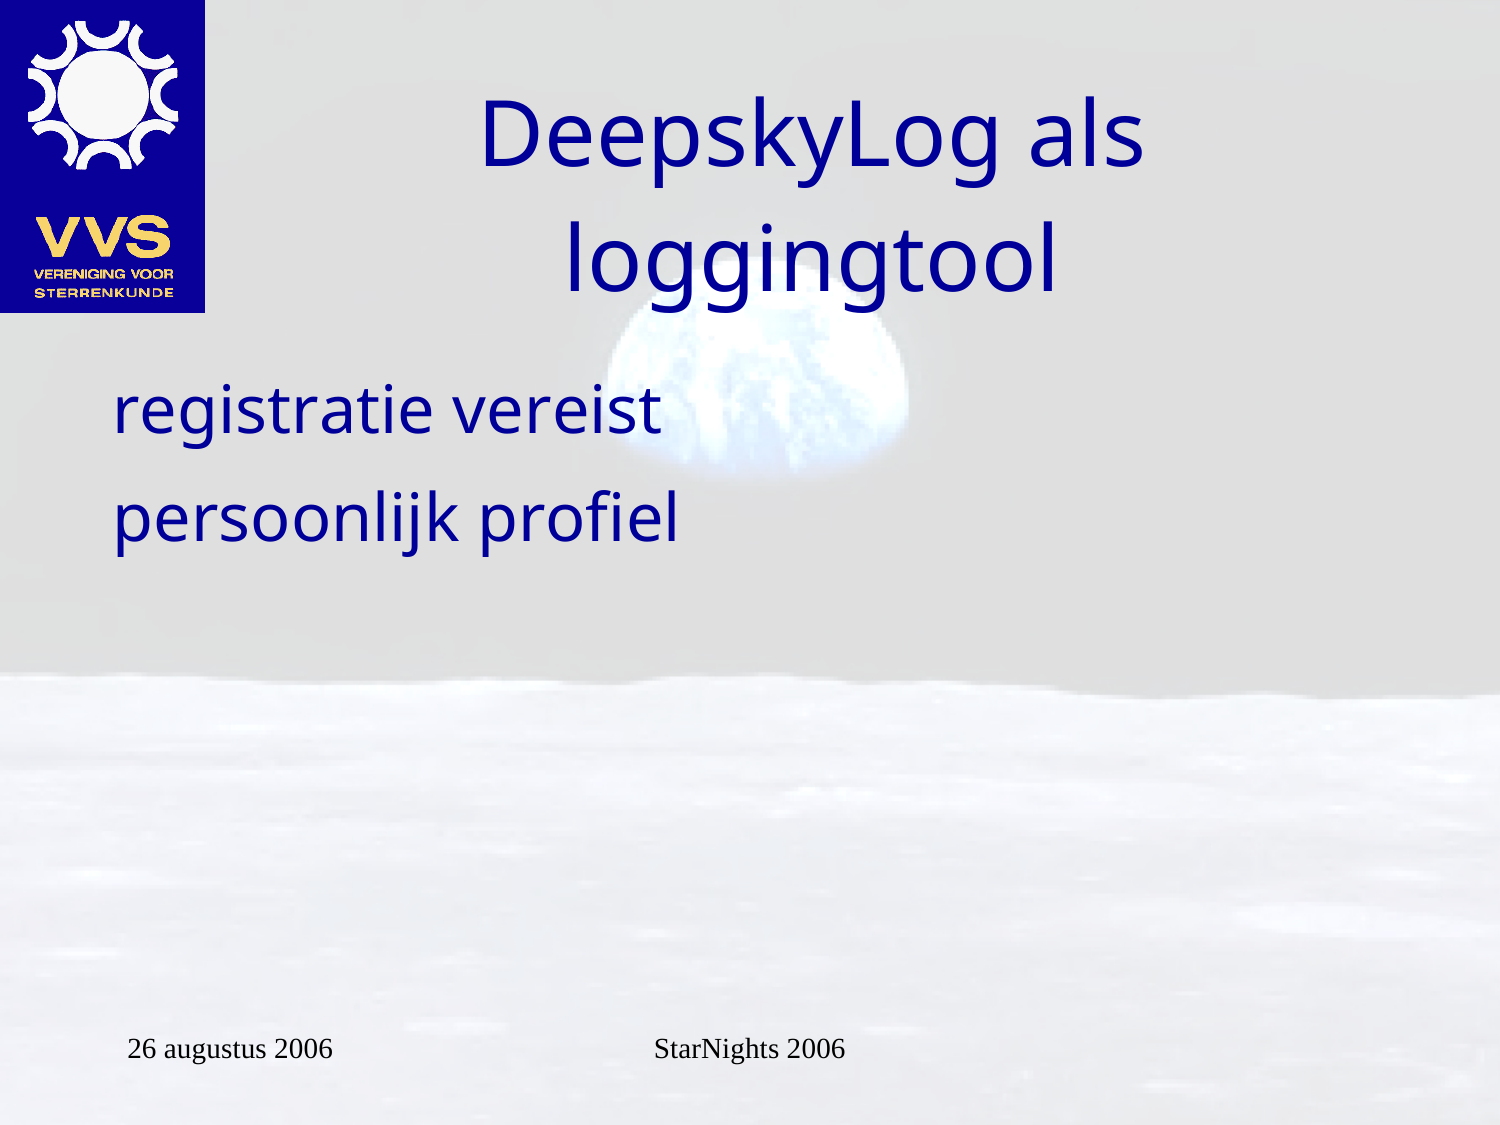

# DeepskyLog als loggingtool
registratie vereist
persoonlijk profiel
26 augustus 2006
StarNights 2006